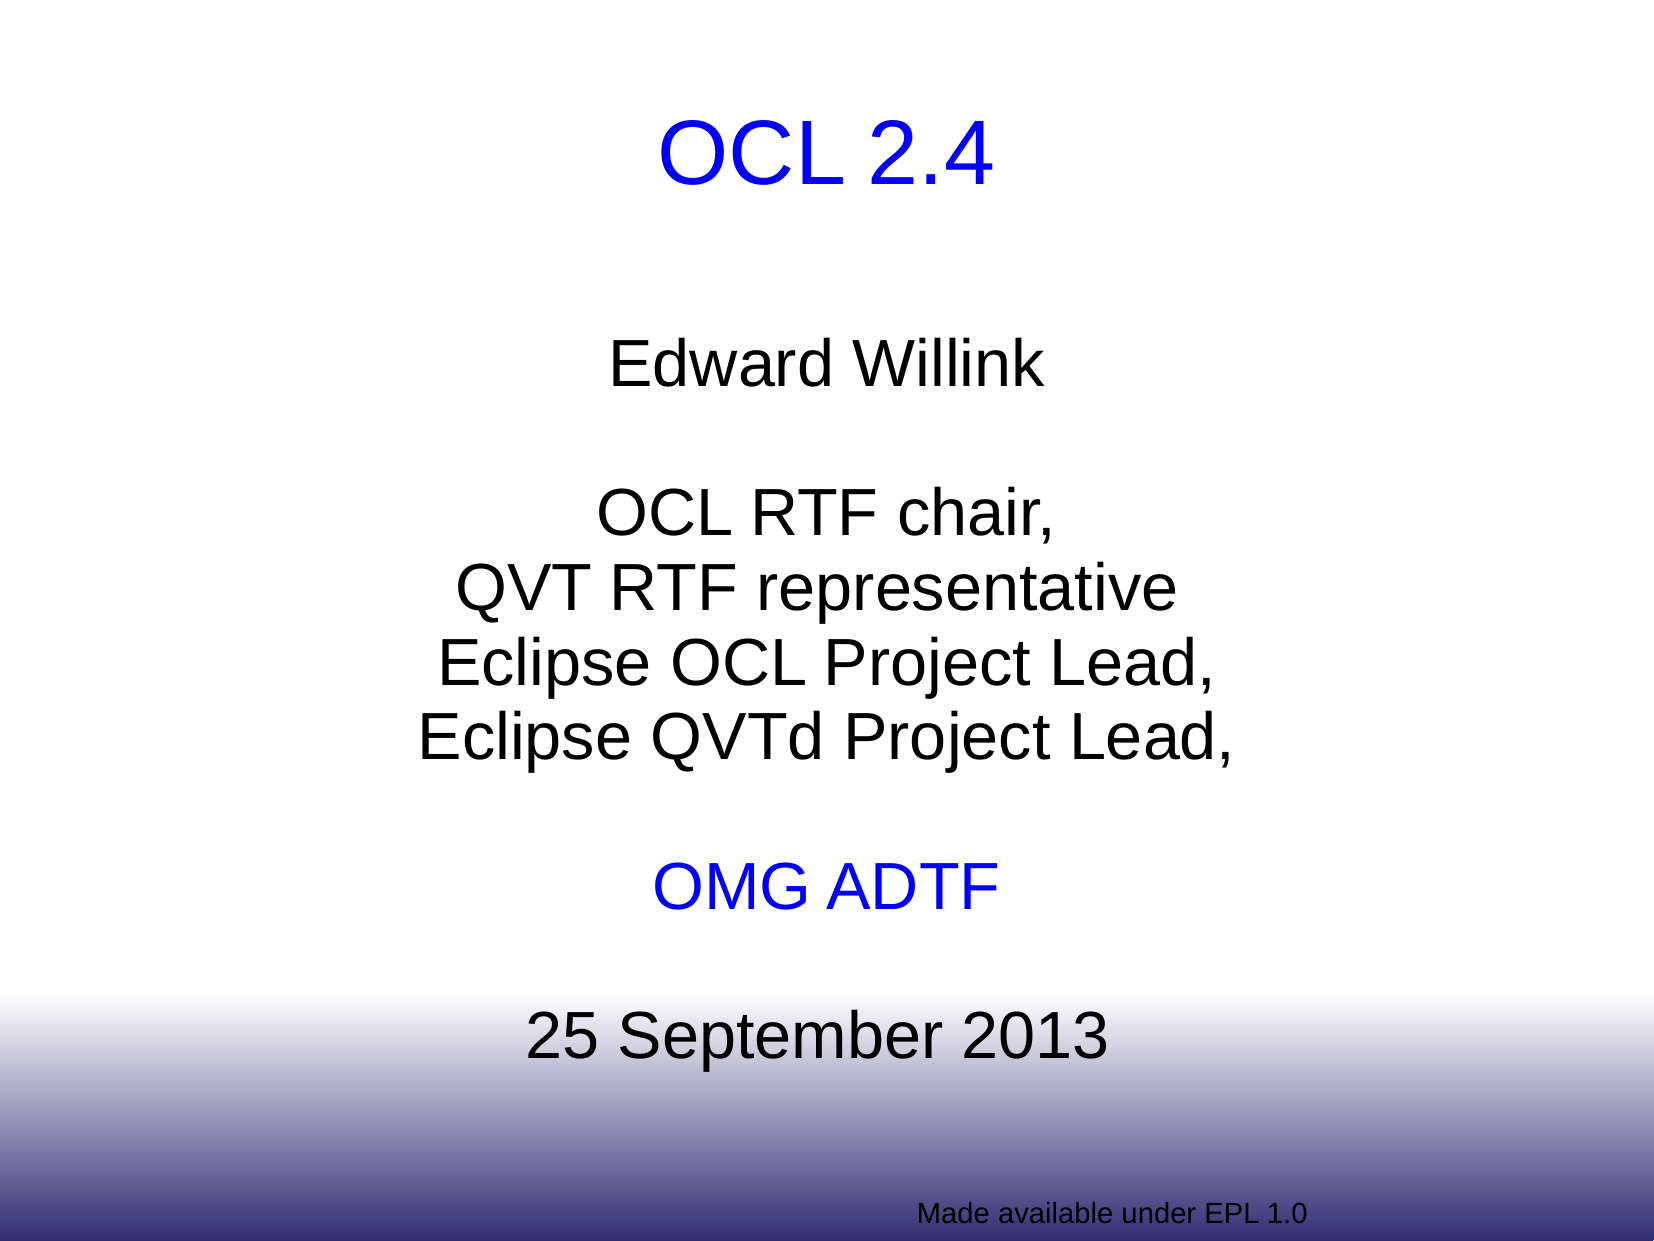

# OCL 2.4
Edward Willink
OCL RTF chair,
QVT RTF representative
Eclipse OCL Project Lead,
Eclipse QVTd Project Lead,
OMG ADTF
25 September 2013